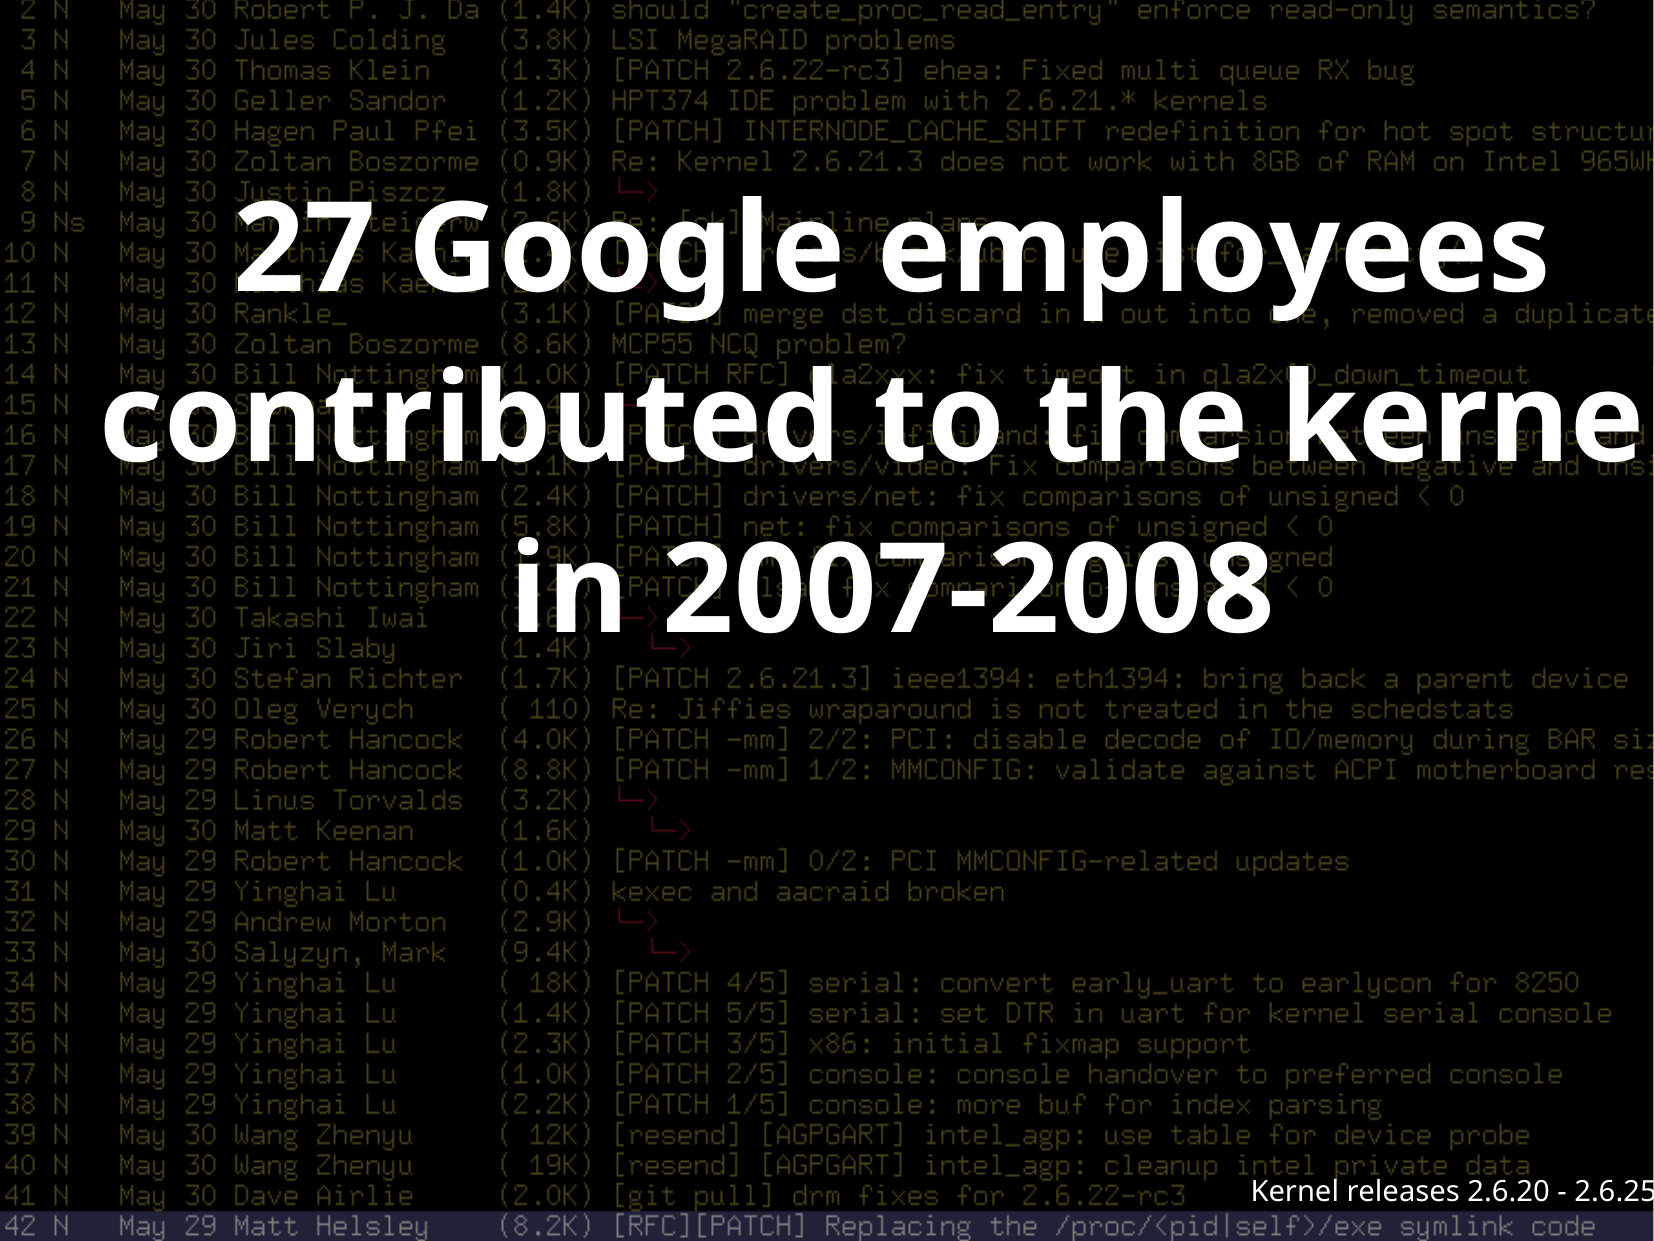

27 Google employees
contributed to the kernel
in 2007-2008
Kernel releases 2.6.20 - 2.6.25